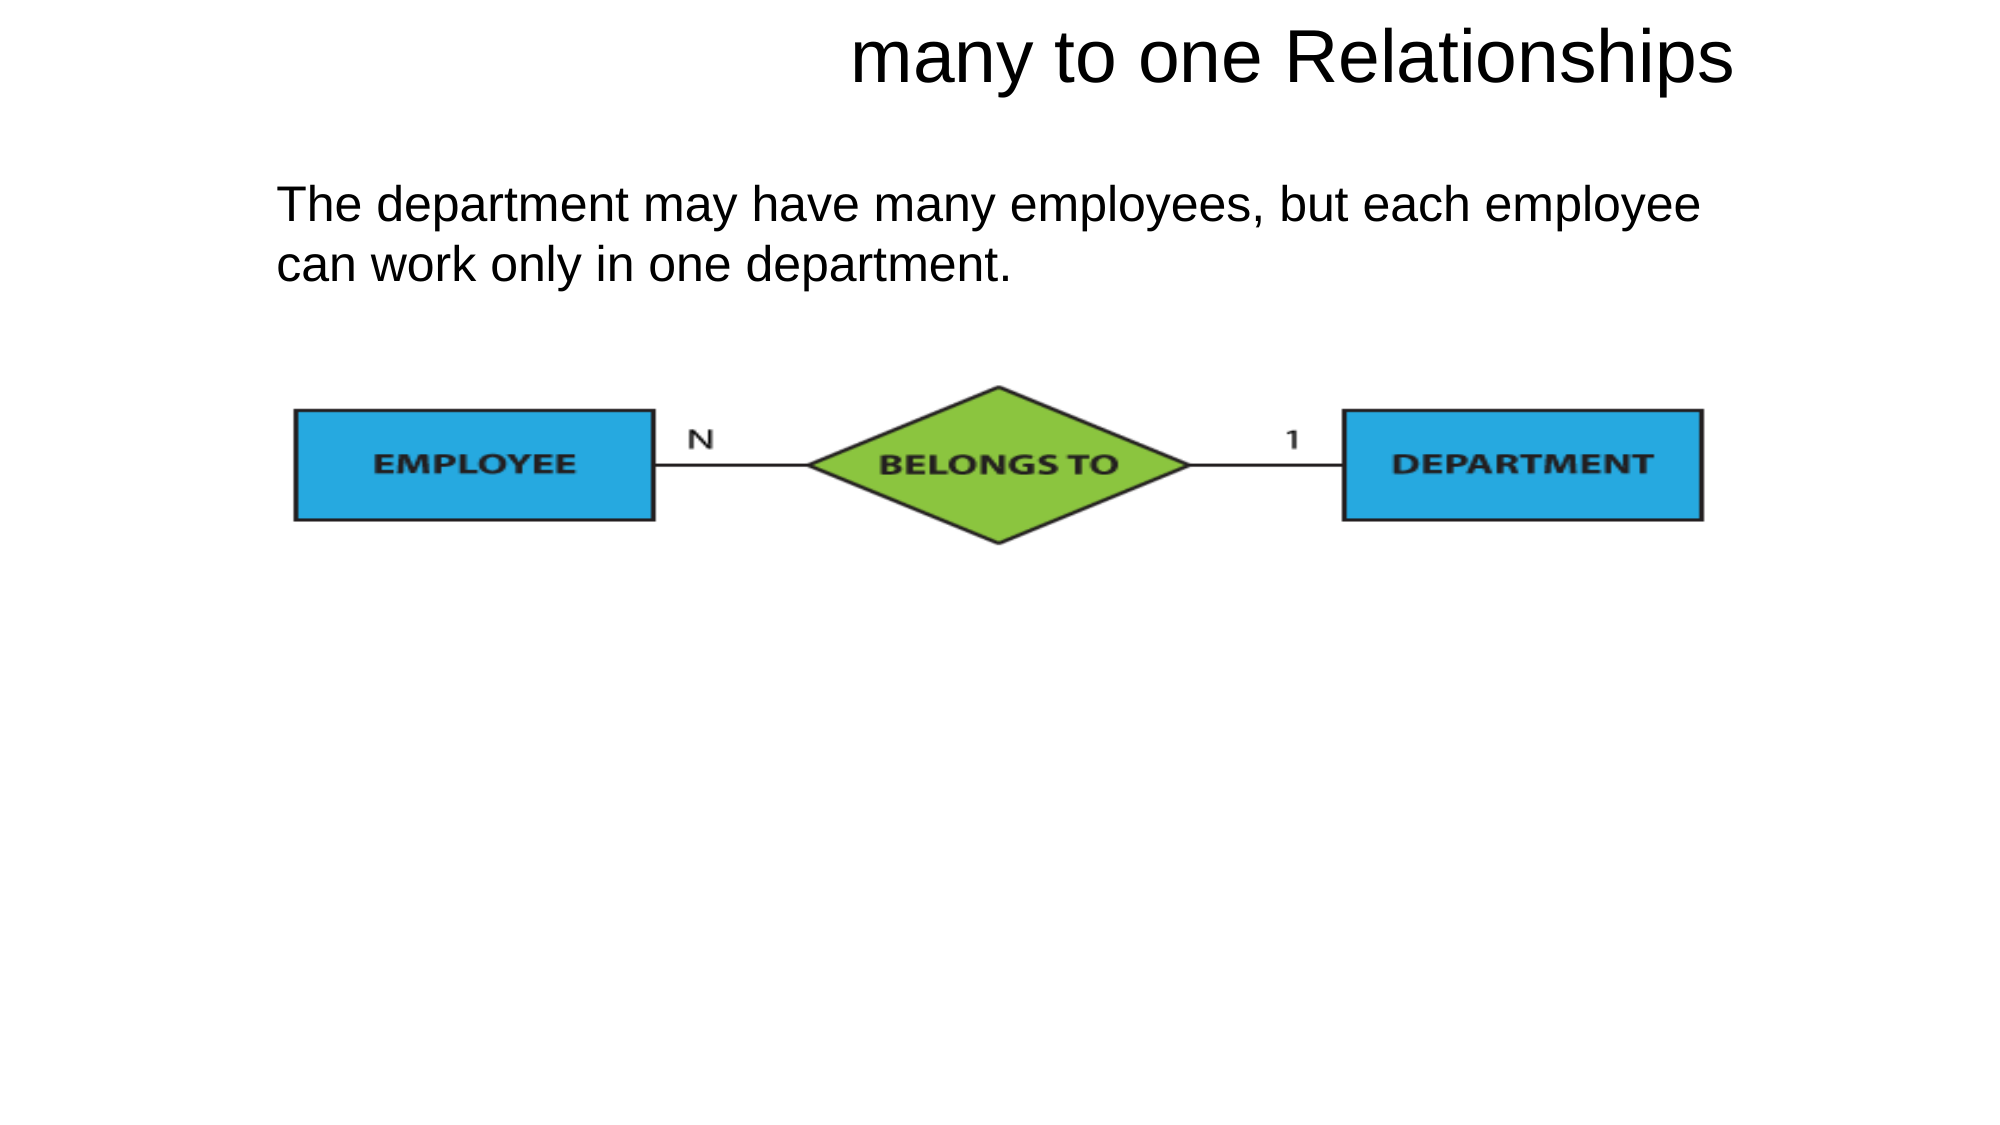

many to one Relationships
The department may have many employees, but each employee can work only in one department.